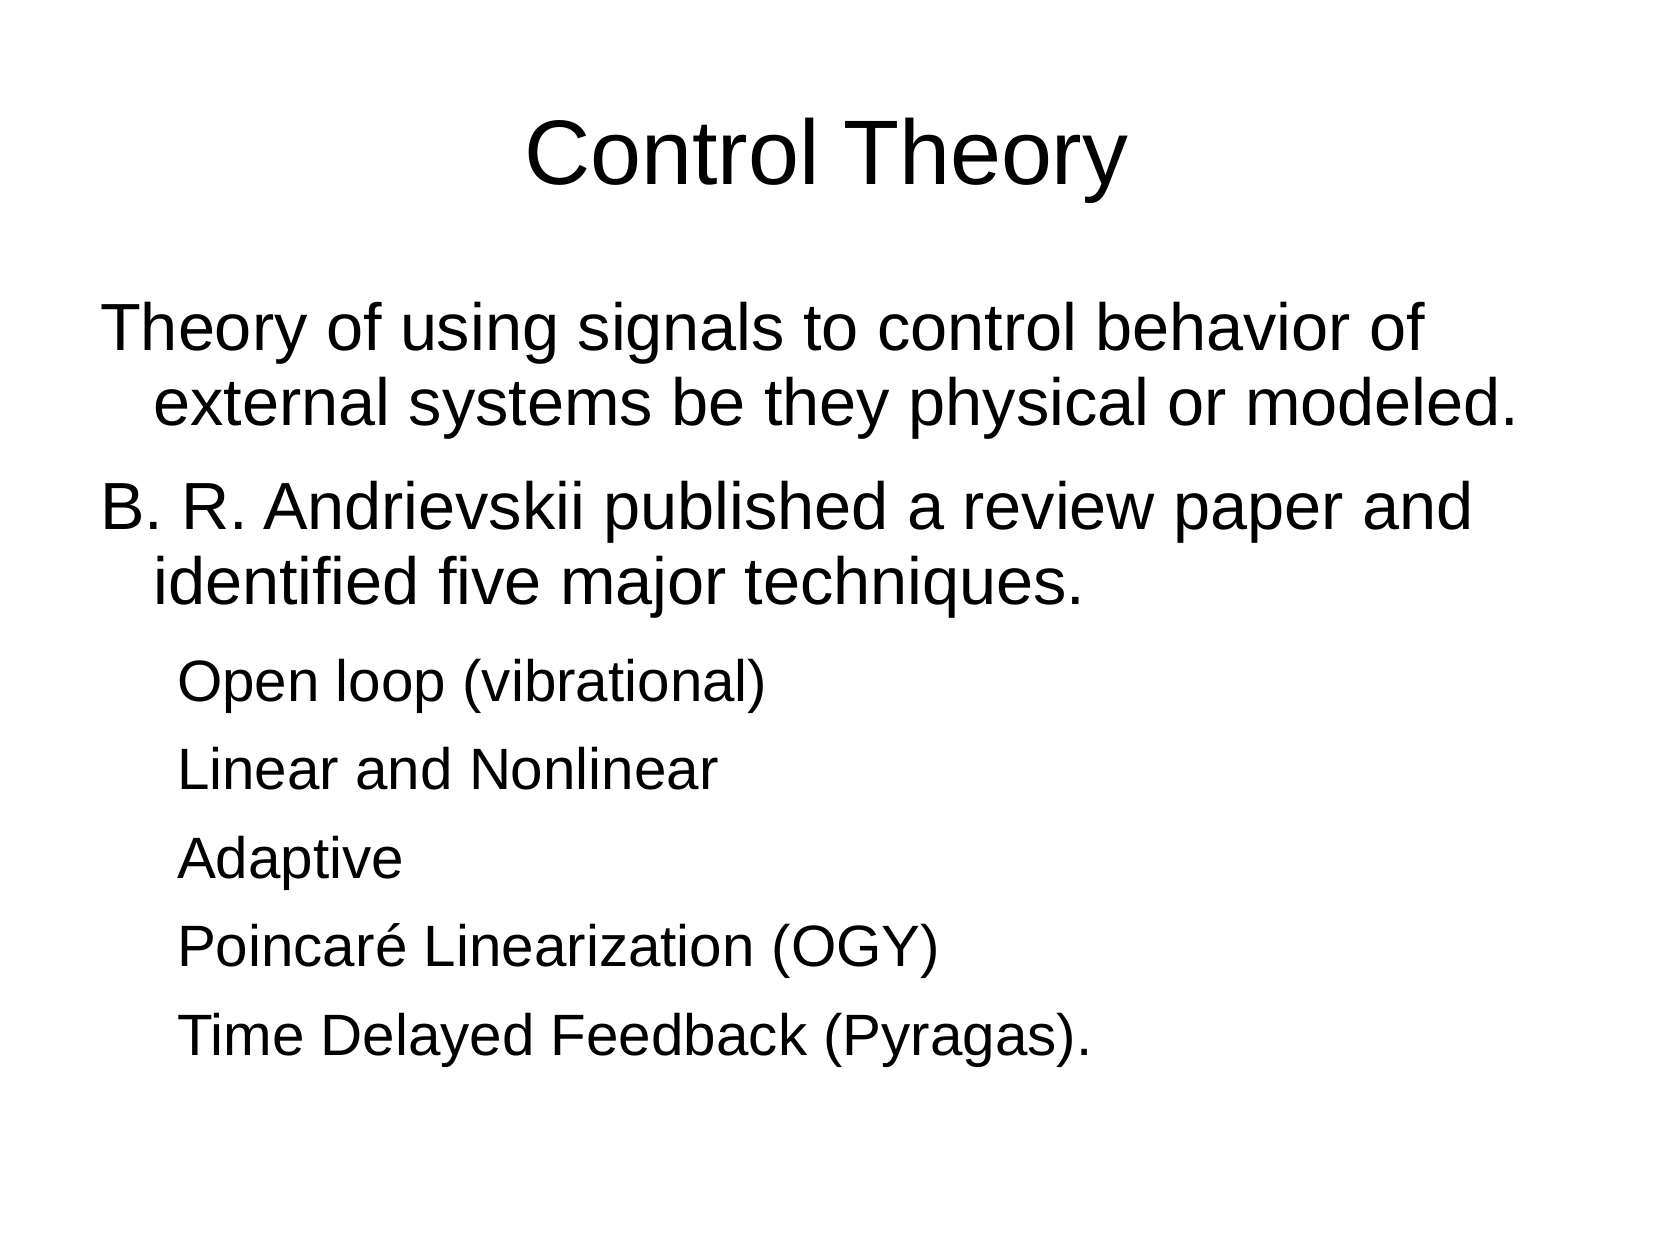

# Control Theory
Theory of using signals to control behavior of external systems be they physical or modeled.
B. R. Andrievskii published a review paper and identified five major techniques.
Open loop (vibrational)
Linear and Nonlinear
Adaptive
Poincaré Linearization (OGY)
Time Delayed Feedback (Pyragas).